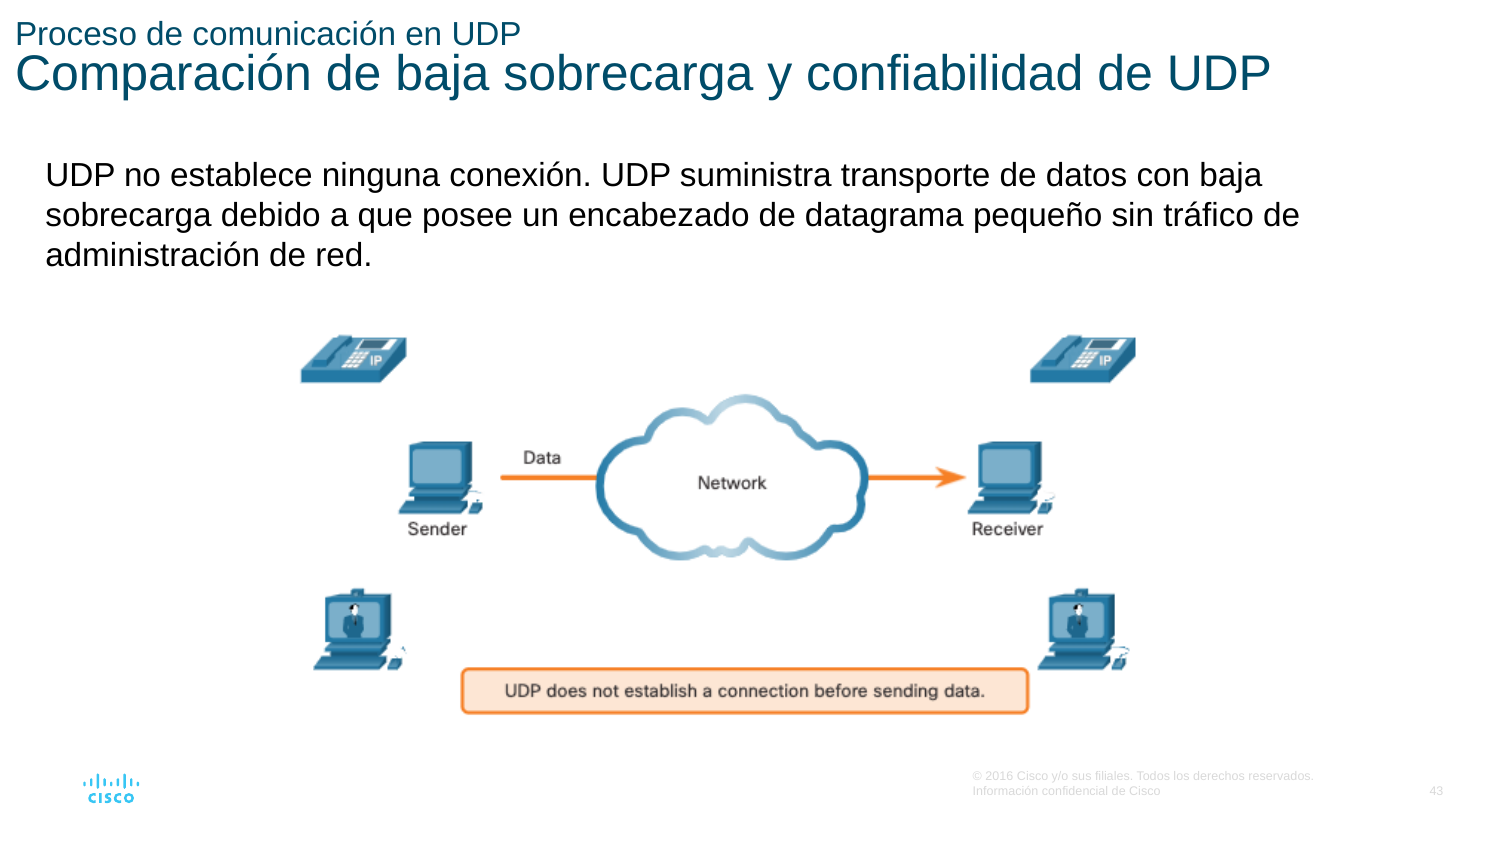

# Proceso de comunicación en UDP Comparación de baja sobrecarga y confiabilidad de UDP
UDP no establece ninguna conexión. UDP suministra transporte de datos con baja sobrecarga debido a que posee un encabezado de datagrama pequeño sin tráfico de administración de red.